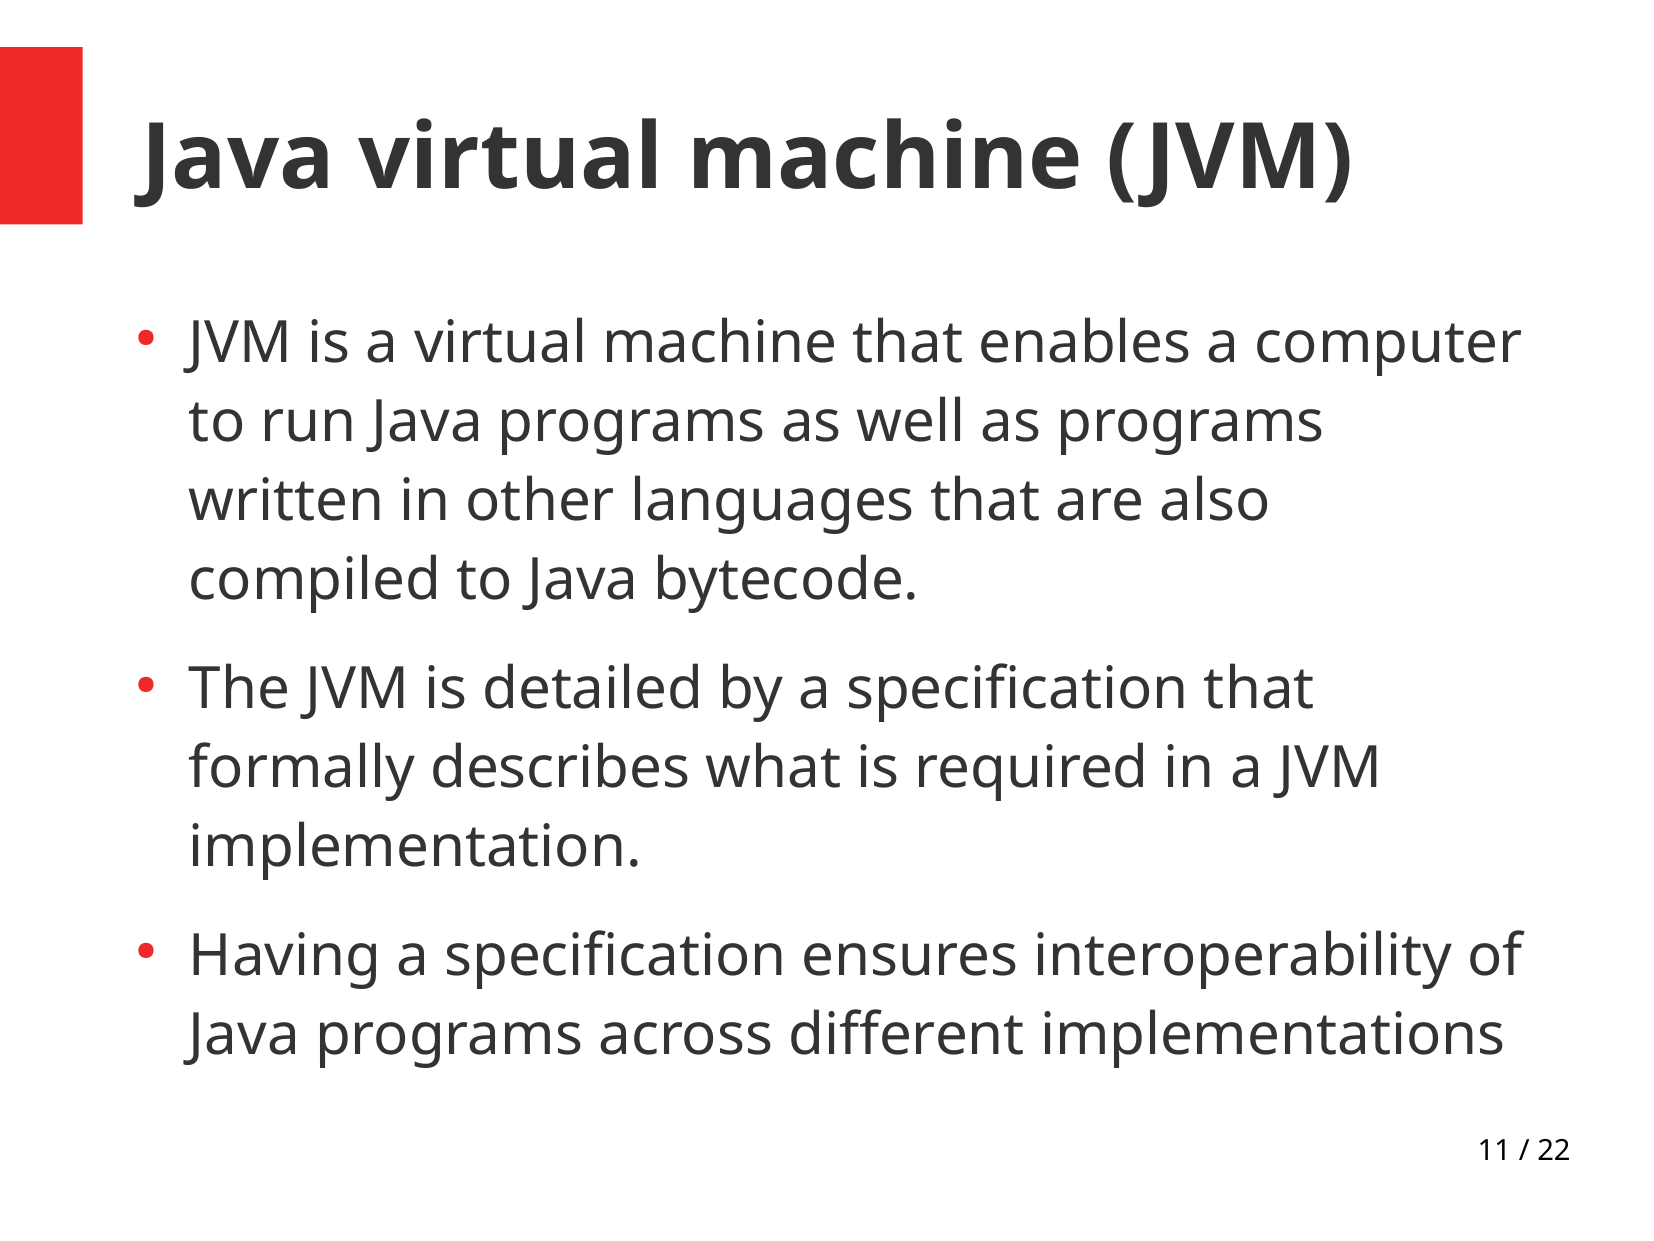

# Java virtual machine (JVM)
JVM is a virtual machine that enables a computer to run Java programs as well as programs written in other languages that are also compiled to Java bytecode.
The JVM is detailed by a specification that formally describes what is required in a JVM implementation.
Having a specification ensures interoperability of Java programs across different implementations
11